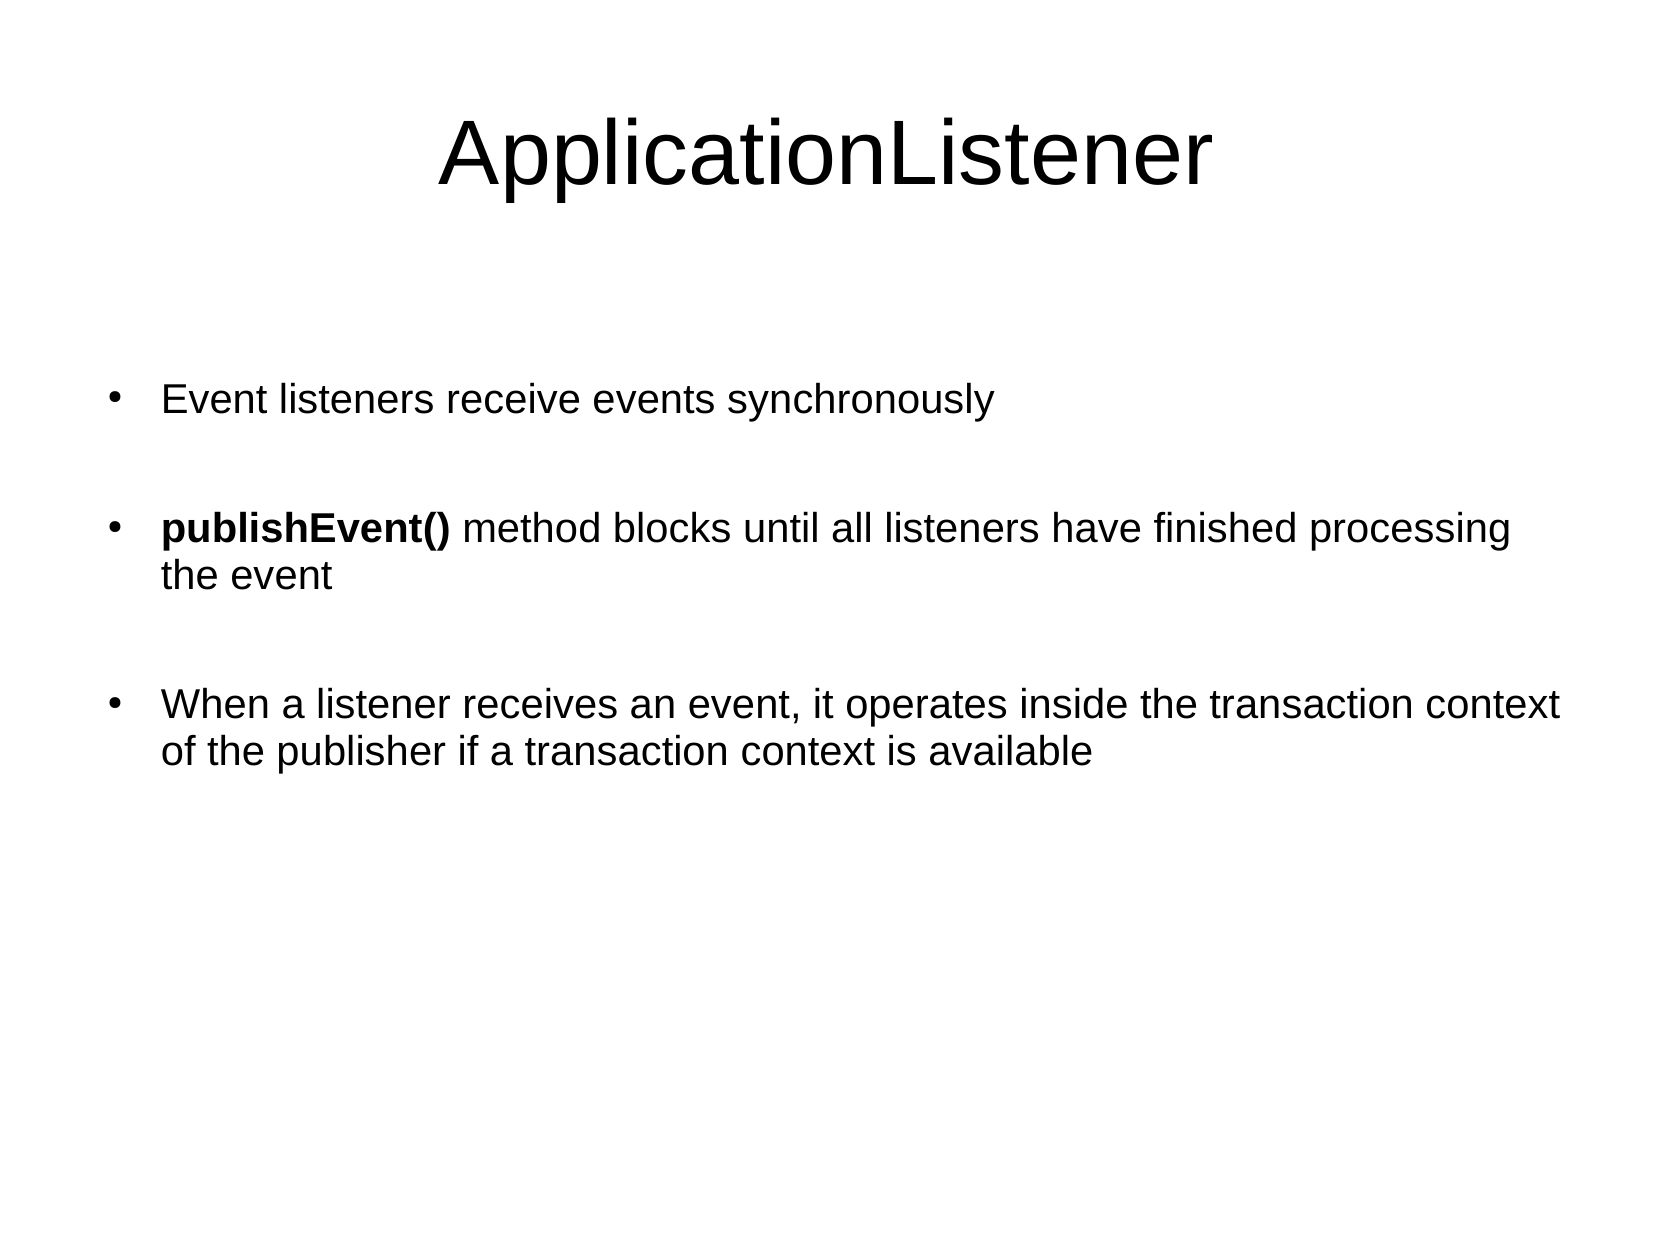

# ApplicationListener
Event listeners receive events synchronously
publishEvent() method blocks until all listeners have finished processing the event
When a listener receives an event, it operates inside the transaction context of the publisher if a transaction context is available